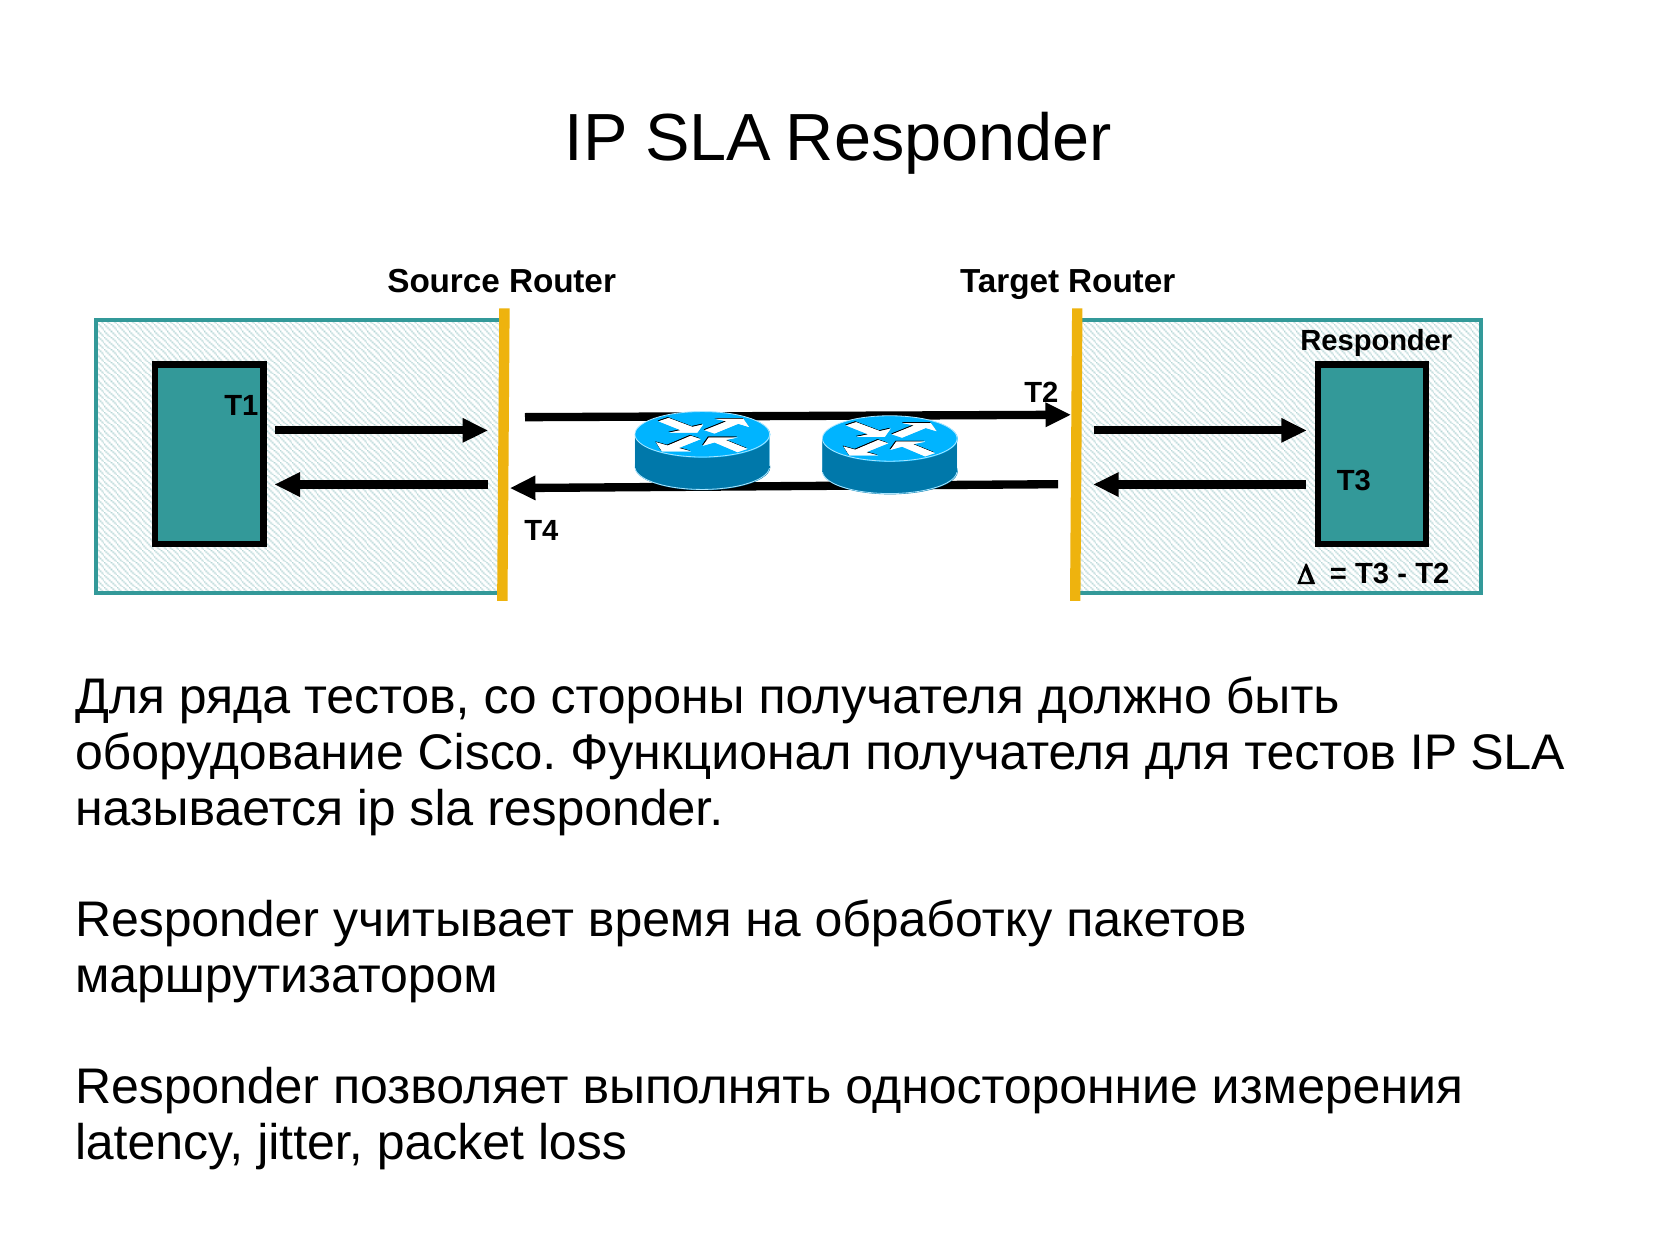

# IP SLA Responder
Source Router
Target Router
Responder
T2
T1
T3
T4
= T3 - T2
Для ряда тестов, со стороны получателя должно быть оборудование Cisco. Функционал получателя для тестов IP SLA называется ip sla responder.
Responder учитывает время на обработку пакетов маршрутизатором
Responder позволяет выполнять односторонние измерения latency, jitter, packet loss